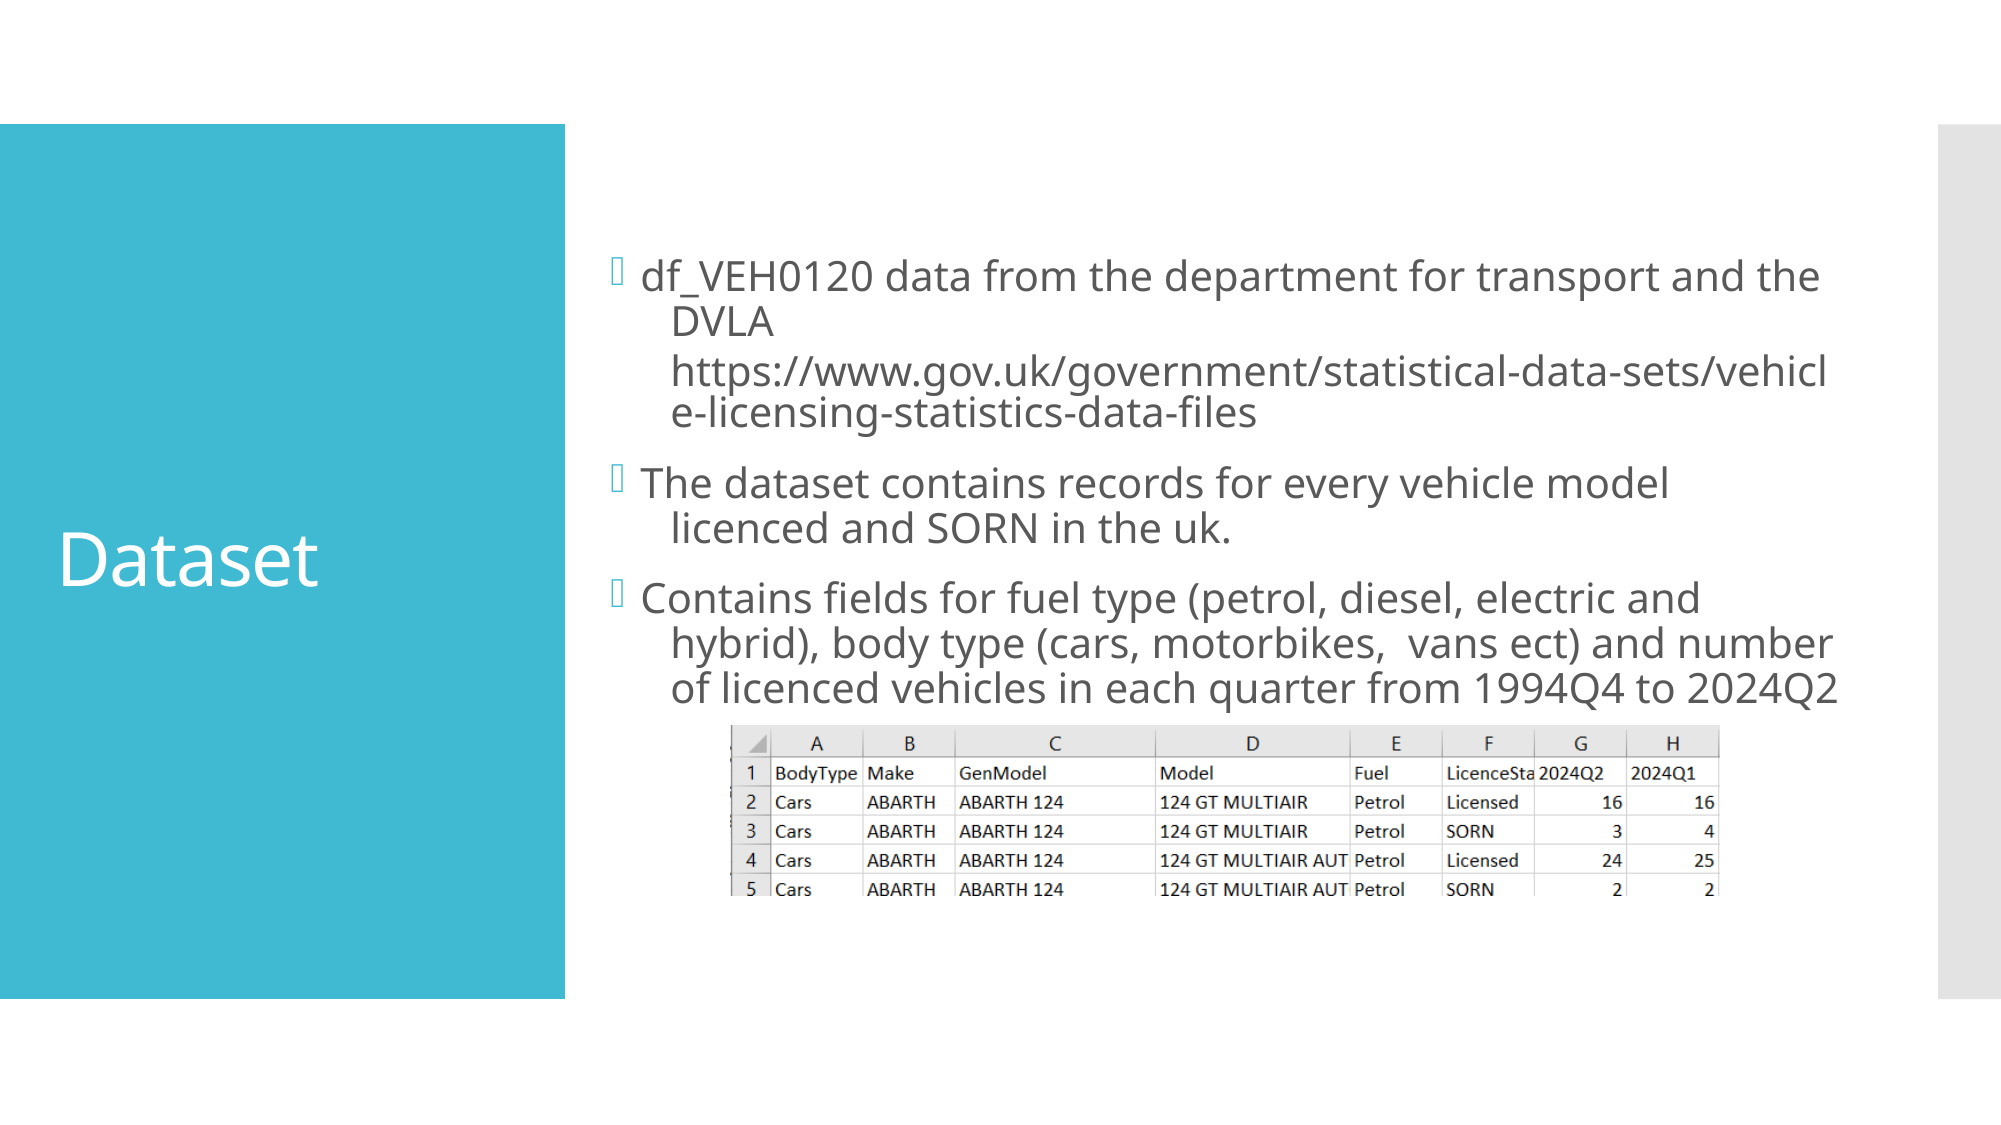

df_VEH0120 data from the department for transport and the DVLA https://www.gov.uk/government/statistical-data-sets/vehicle-licensing-statistics-data-files
The dataset contains records for every vehicle model licenced and SORN in the uk.
Contains fields for fuel type (petrol, diesel, electric and hybrid), body type (cars, motorbikes, vans ect) and number of licenced vehicles in each quarter from 1994Q4 to 2024Q2
# Dataset